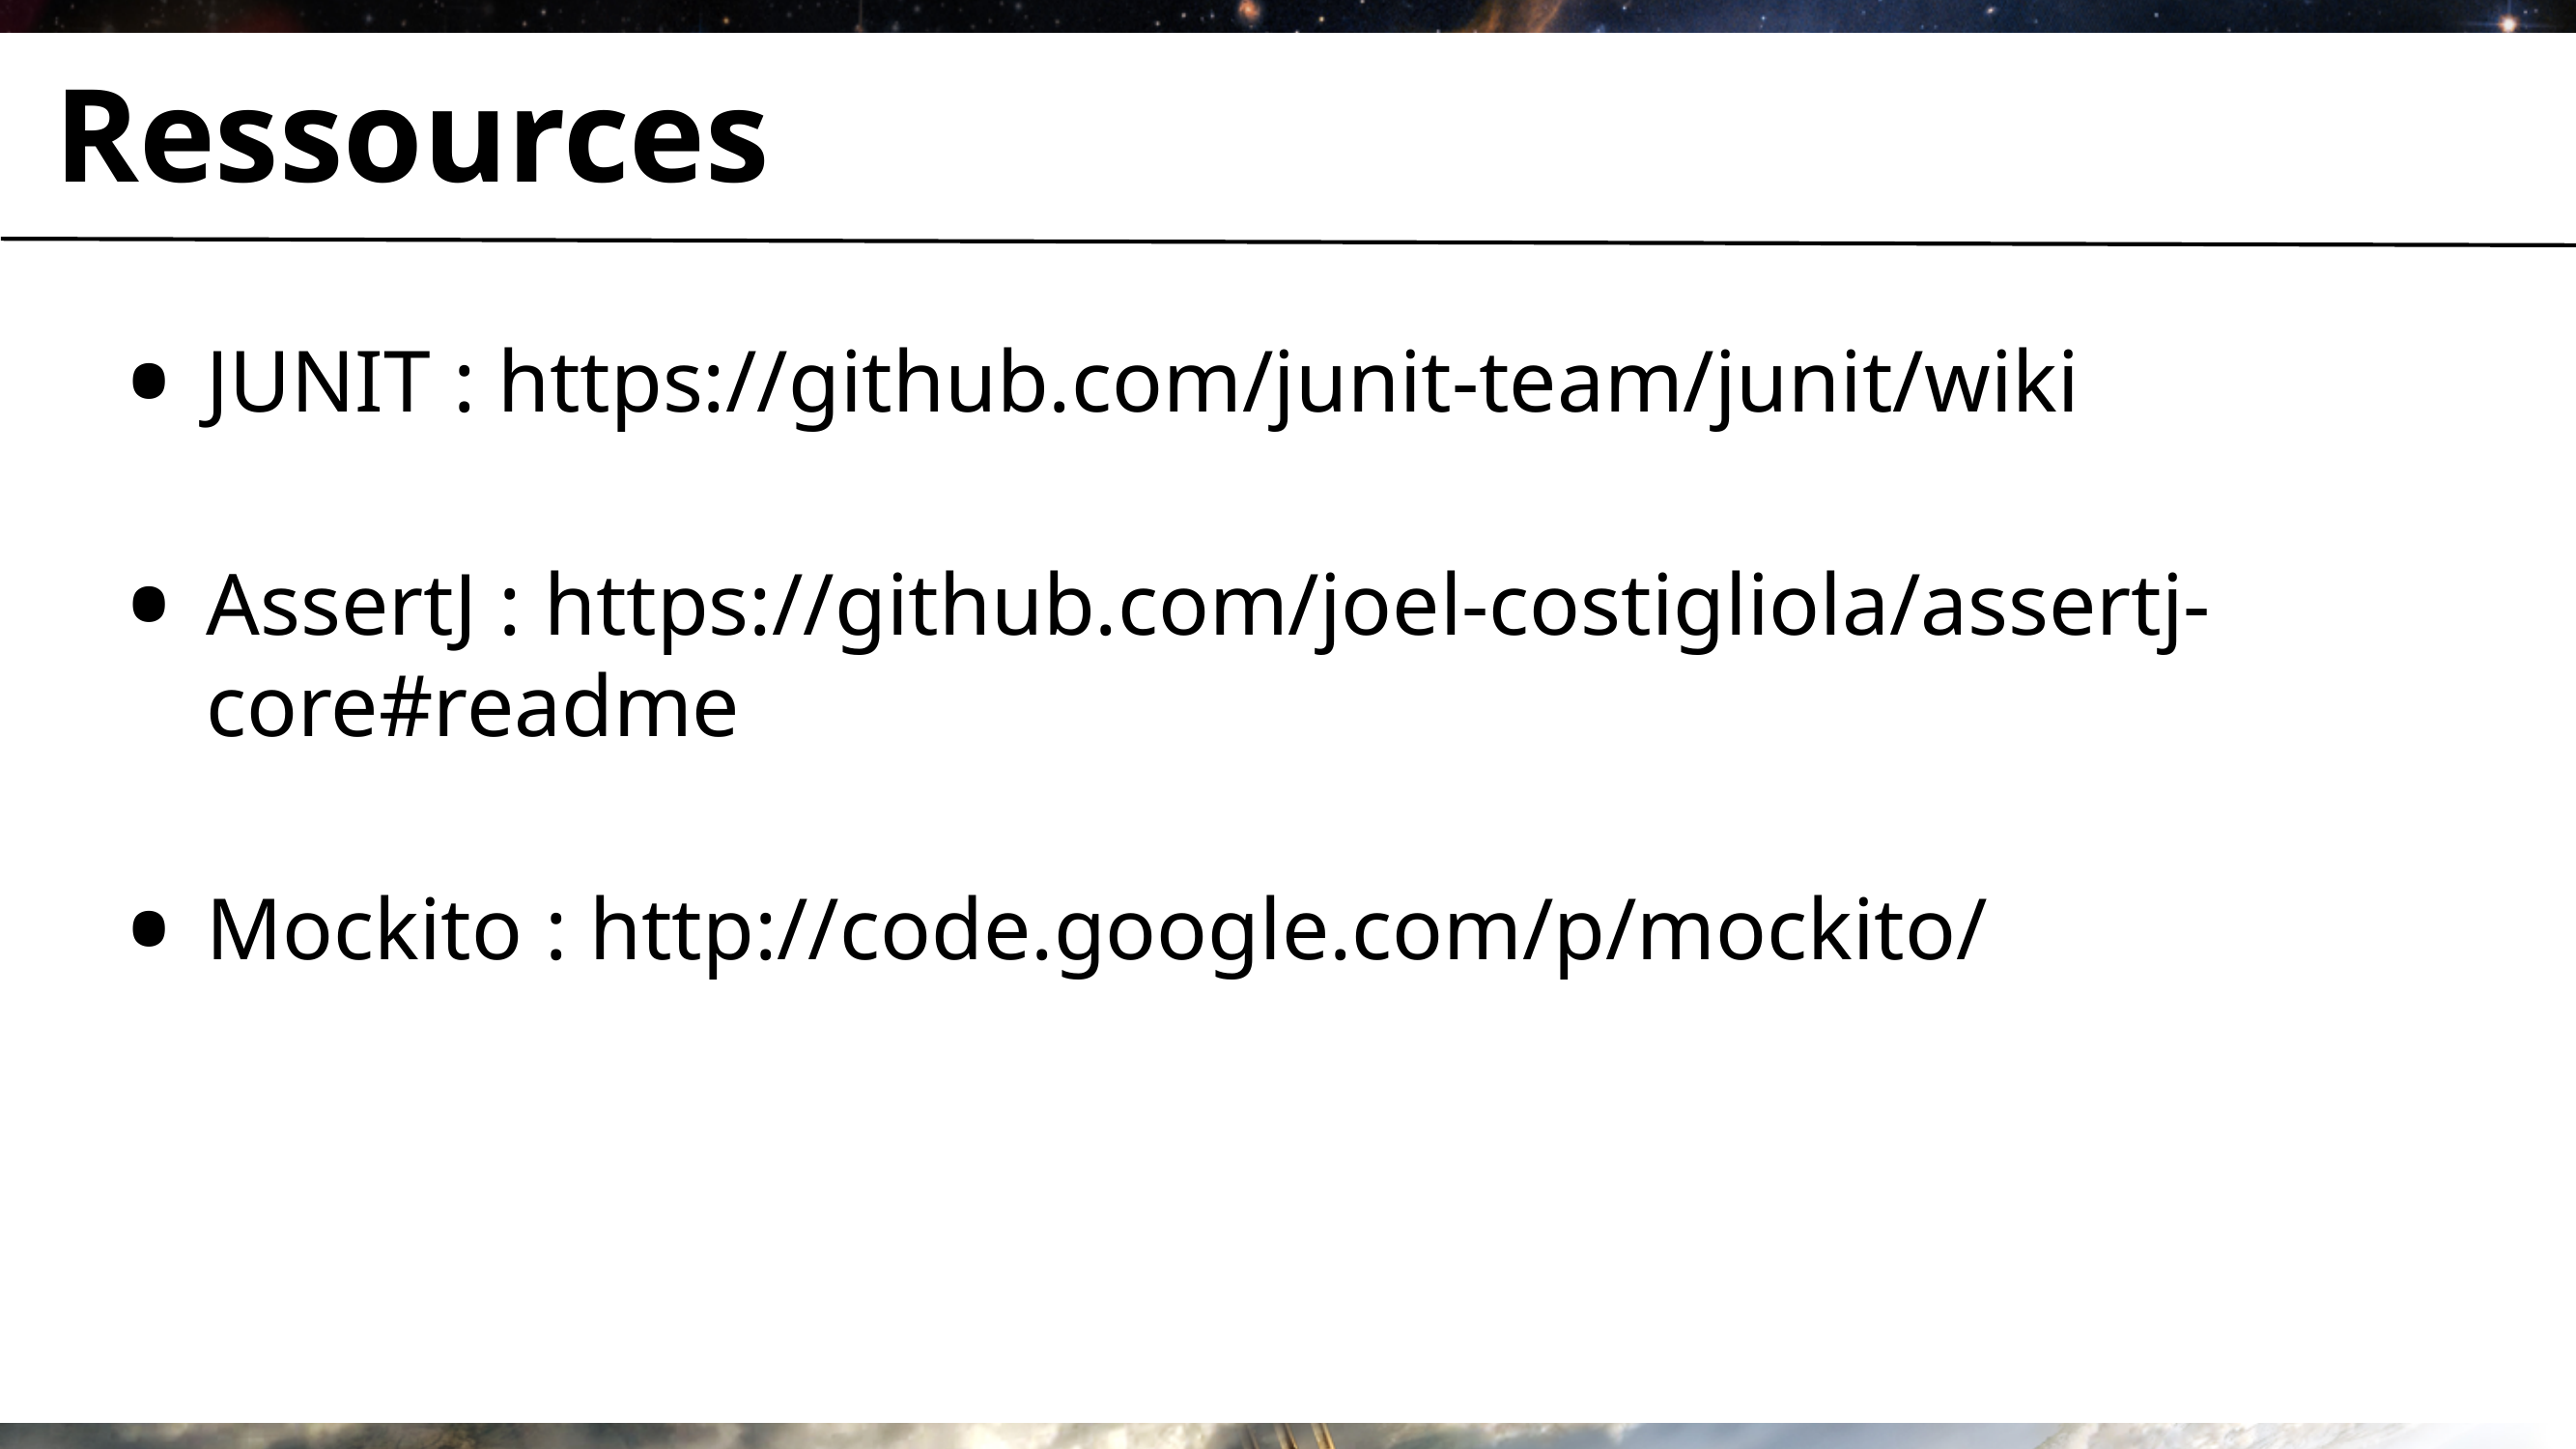

# Ressources
JUNIT : https://github.com/junit-team/junit/wiki
AssertJ : https://github.com/joel-costigliola/assertj-core#readme
Mockito : http://code.google.com/p/mockito/